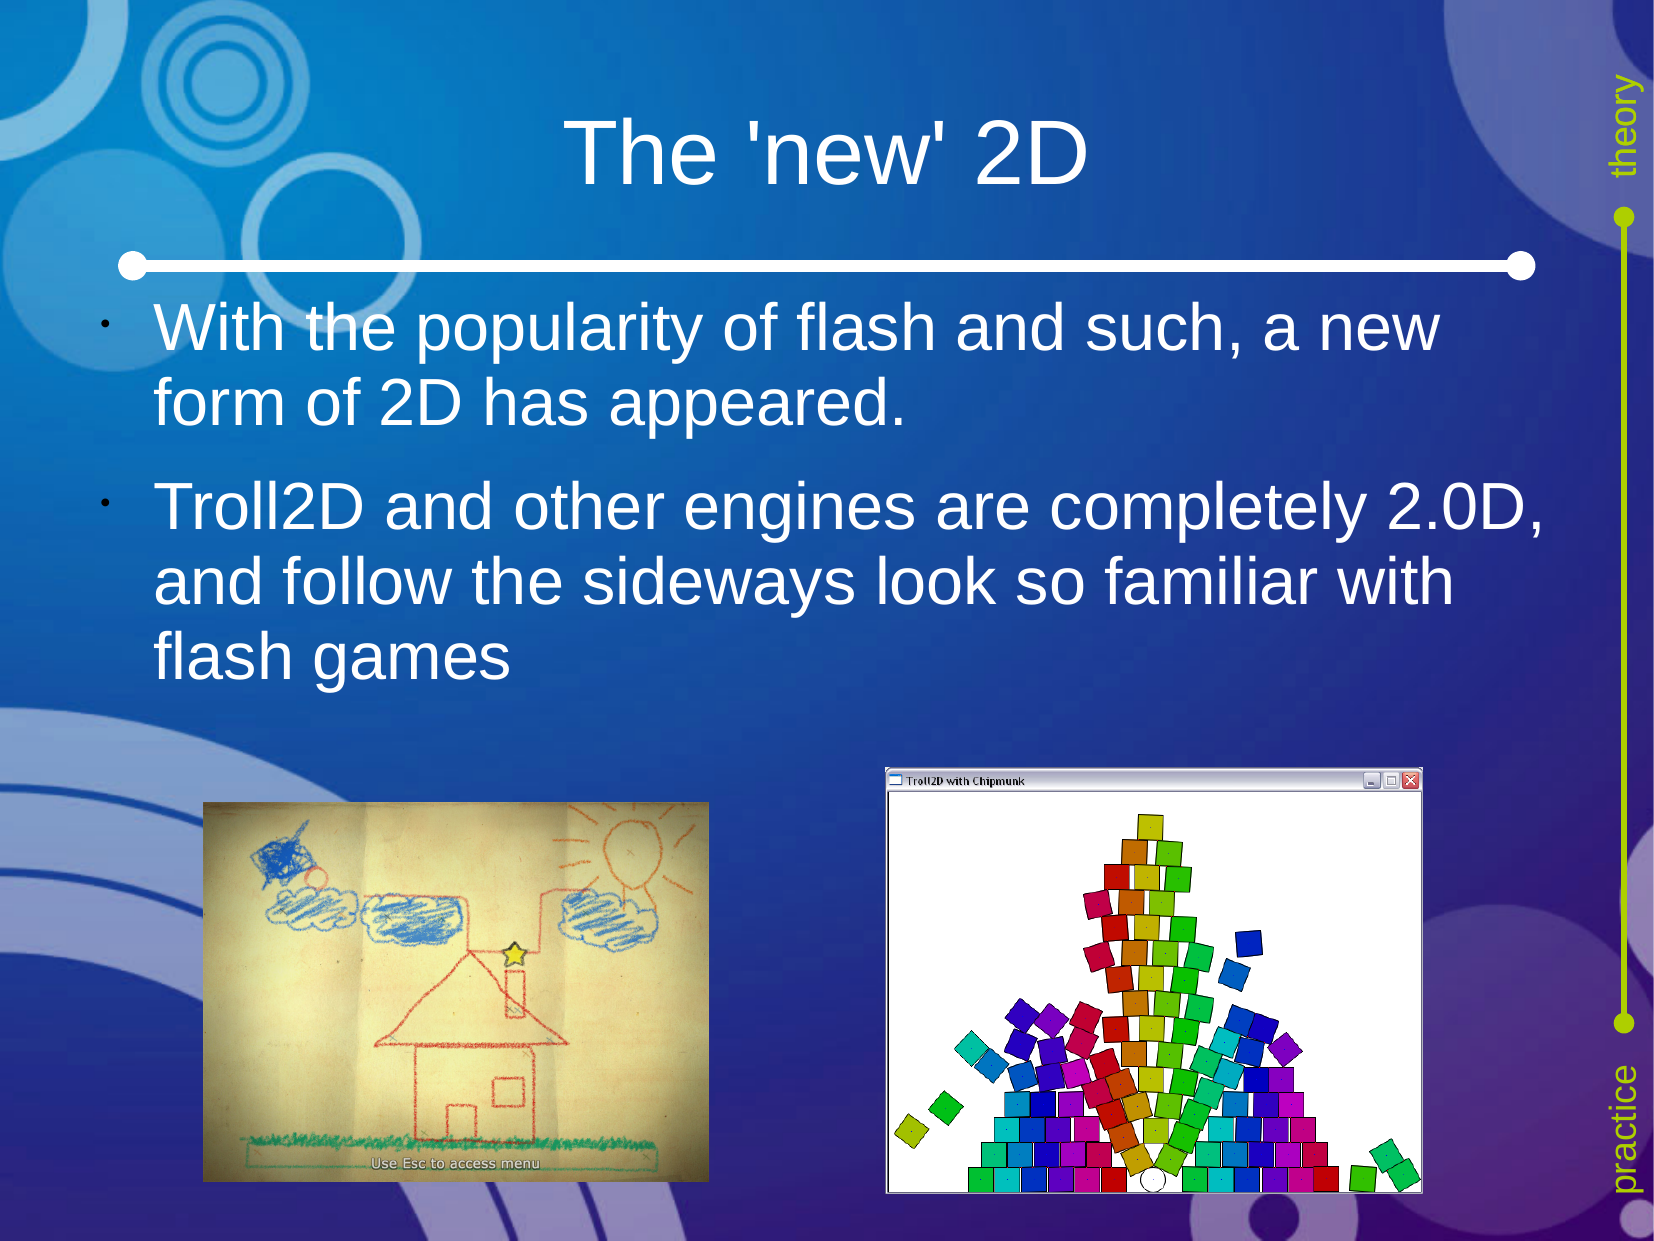

# The 'new' 2D
With the popularity of flash and such, a new form of 2D has appeared.
Troll2D and other engines are completely 2.0D, and follow the sideways look so familiar with flash games